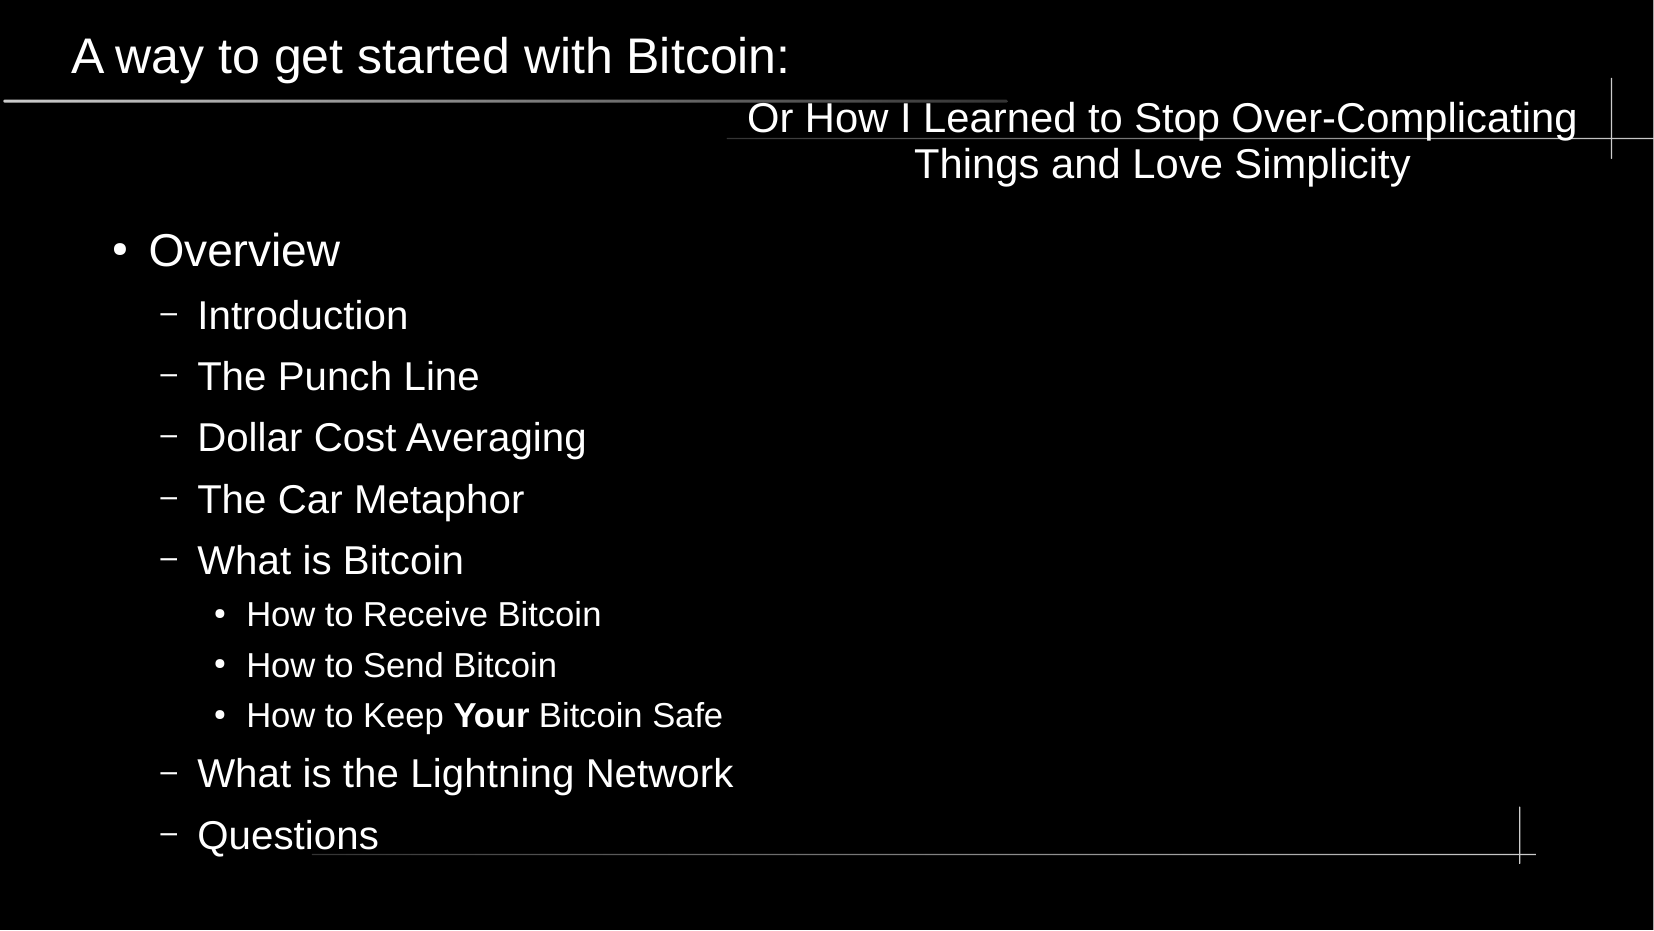

A way to get started with Bitcoin:
Or How I Learned to Stop Over-Complicating Things and Love Simplicity
# Overview
Introduction
The Punch Line
Dollar Cost Averaging
The Car Metaphor
What is Bitcoin
How to Receive Bitcoin
How to Send Bitcoin
How to Keep Your Bitcoin Safe
What is the Lightning Network
Questions